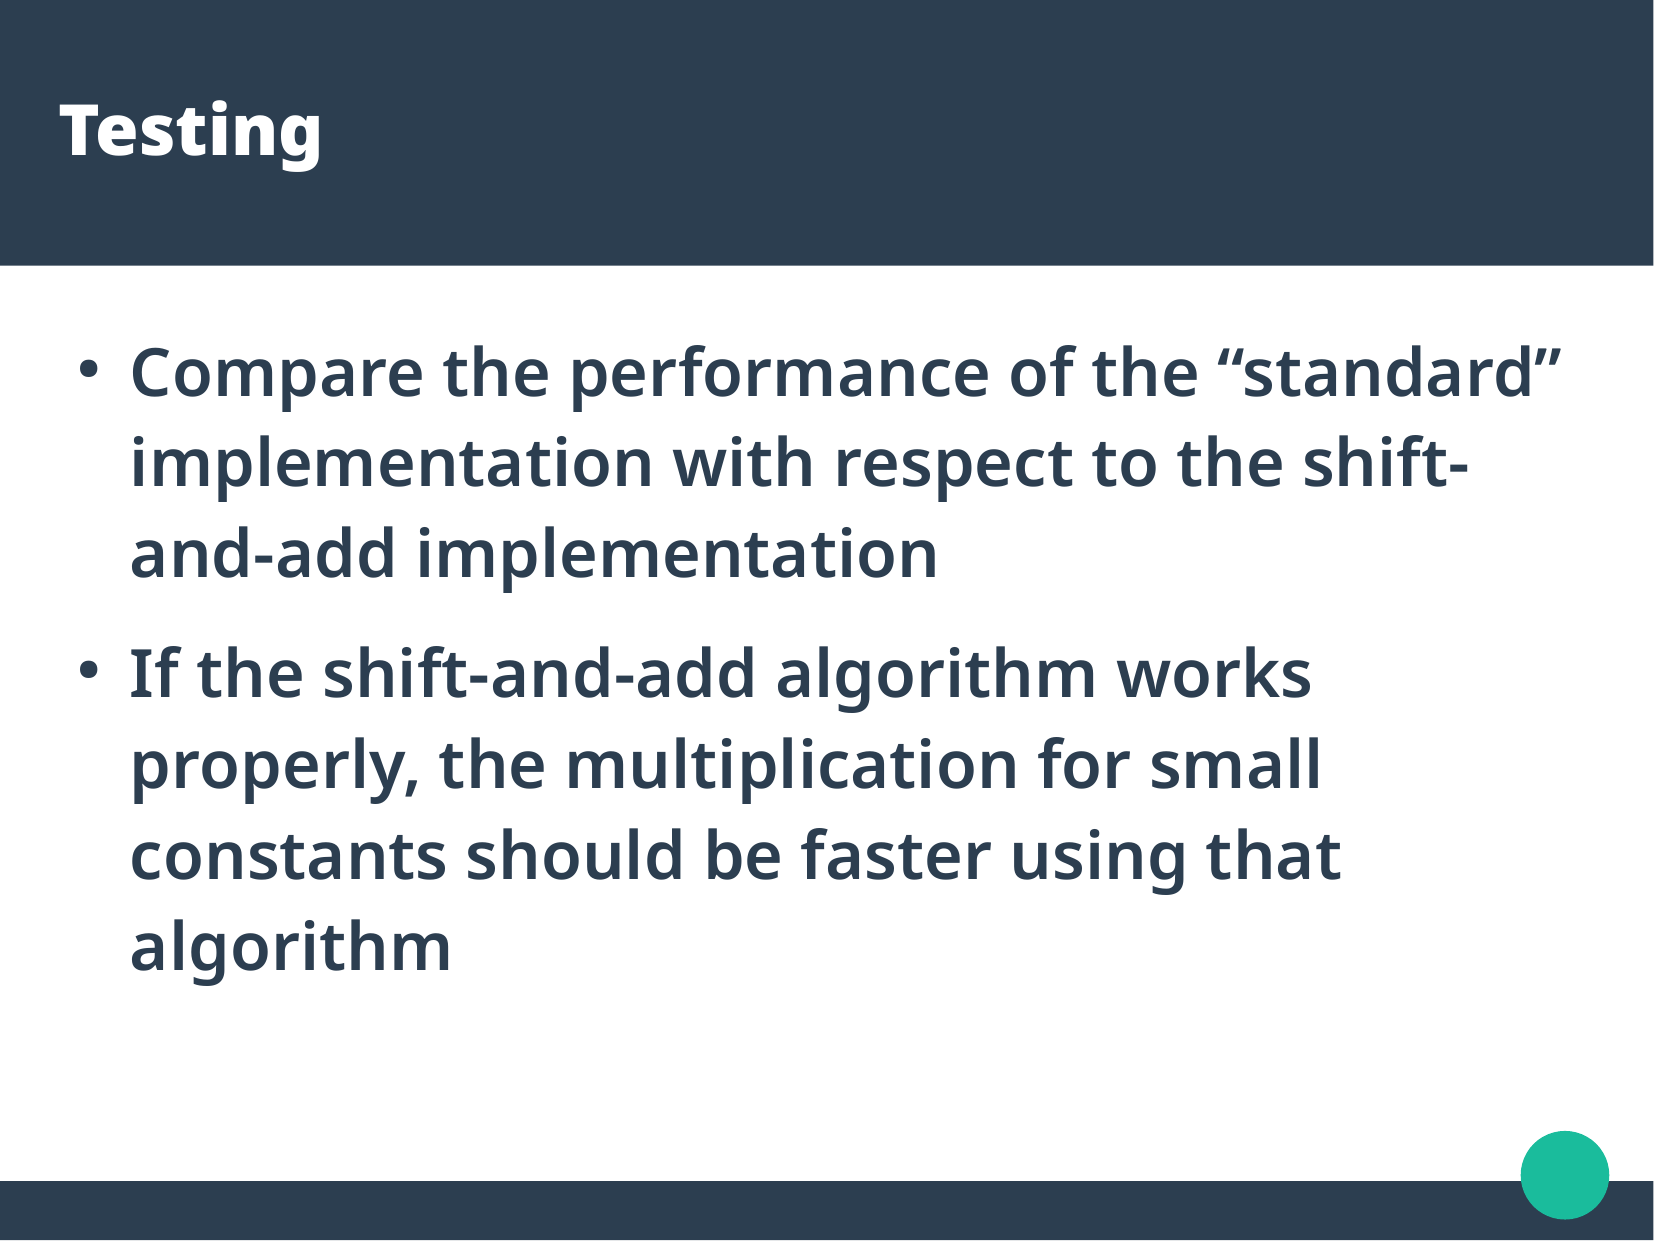

# Testing
Compare the performance of the “standard” implementation with respect to the shift-and-add implementation
If the shift-and-add algorithm works properly, the multiplication for small constants should be faster using that algorithm